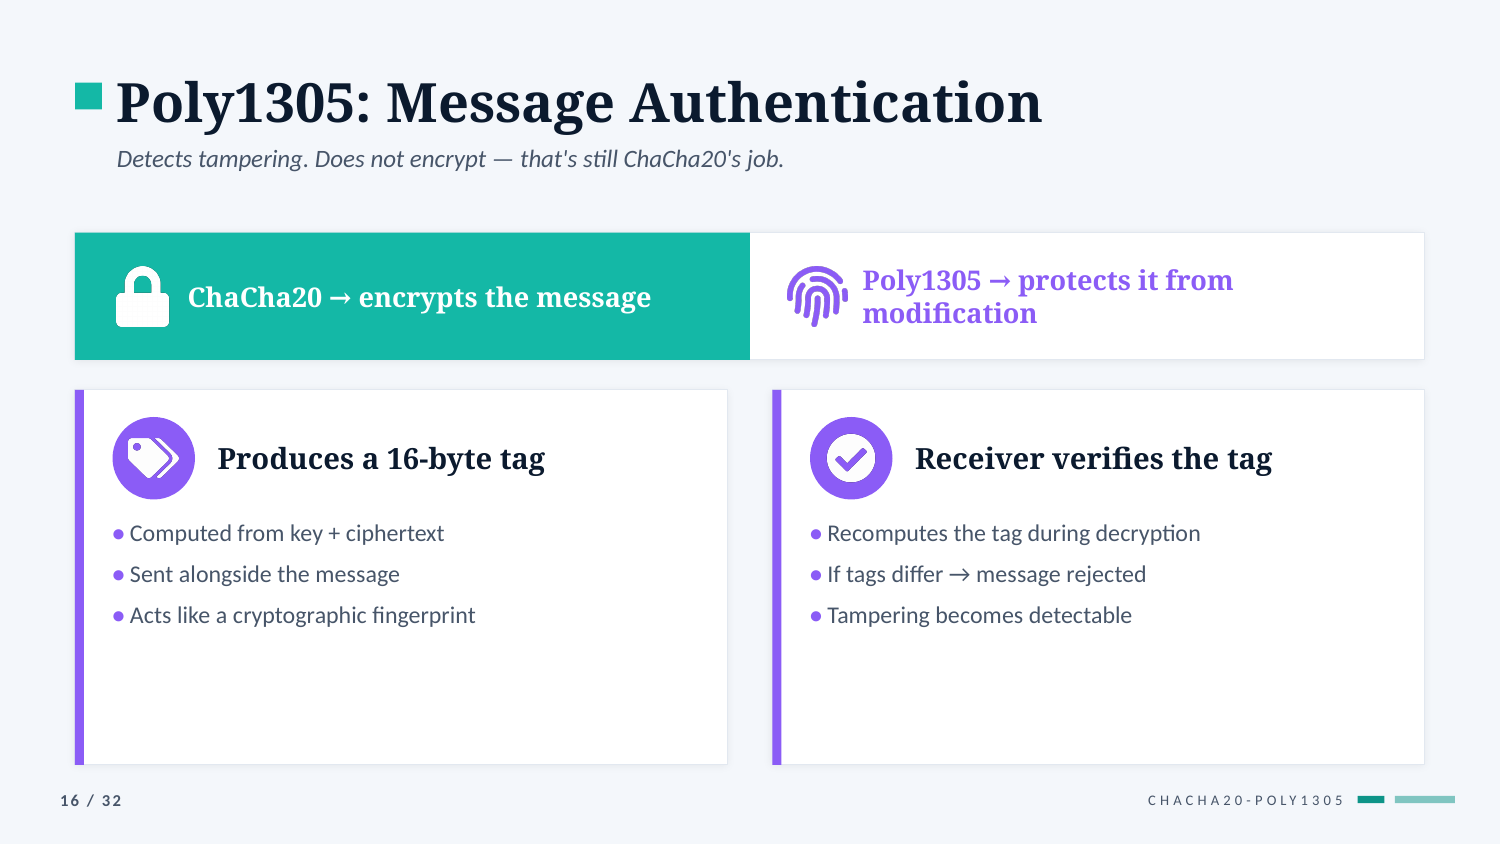

Poly1305: Message Authentication
Detects tampering. Does not encrypt — that's still ChaCha20's job.
ChaCha20 → encrypts the message
Poly1305 → protects it from modification
Produces a 16-byte tag
Receiver verifies the tag
• Computed from key + ciphertext
• Sent alongside the message
• Acts like a cryptographic fingerprint
• Recomputes the tag during decryption
• If tags differ → message rejected
• Tampering becomes detectable
16 / 32
CHACHA20-POLY1305